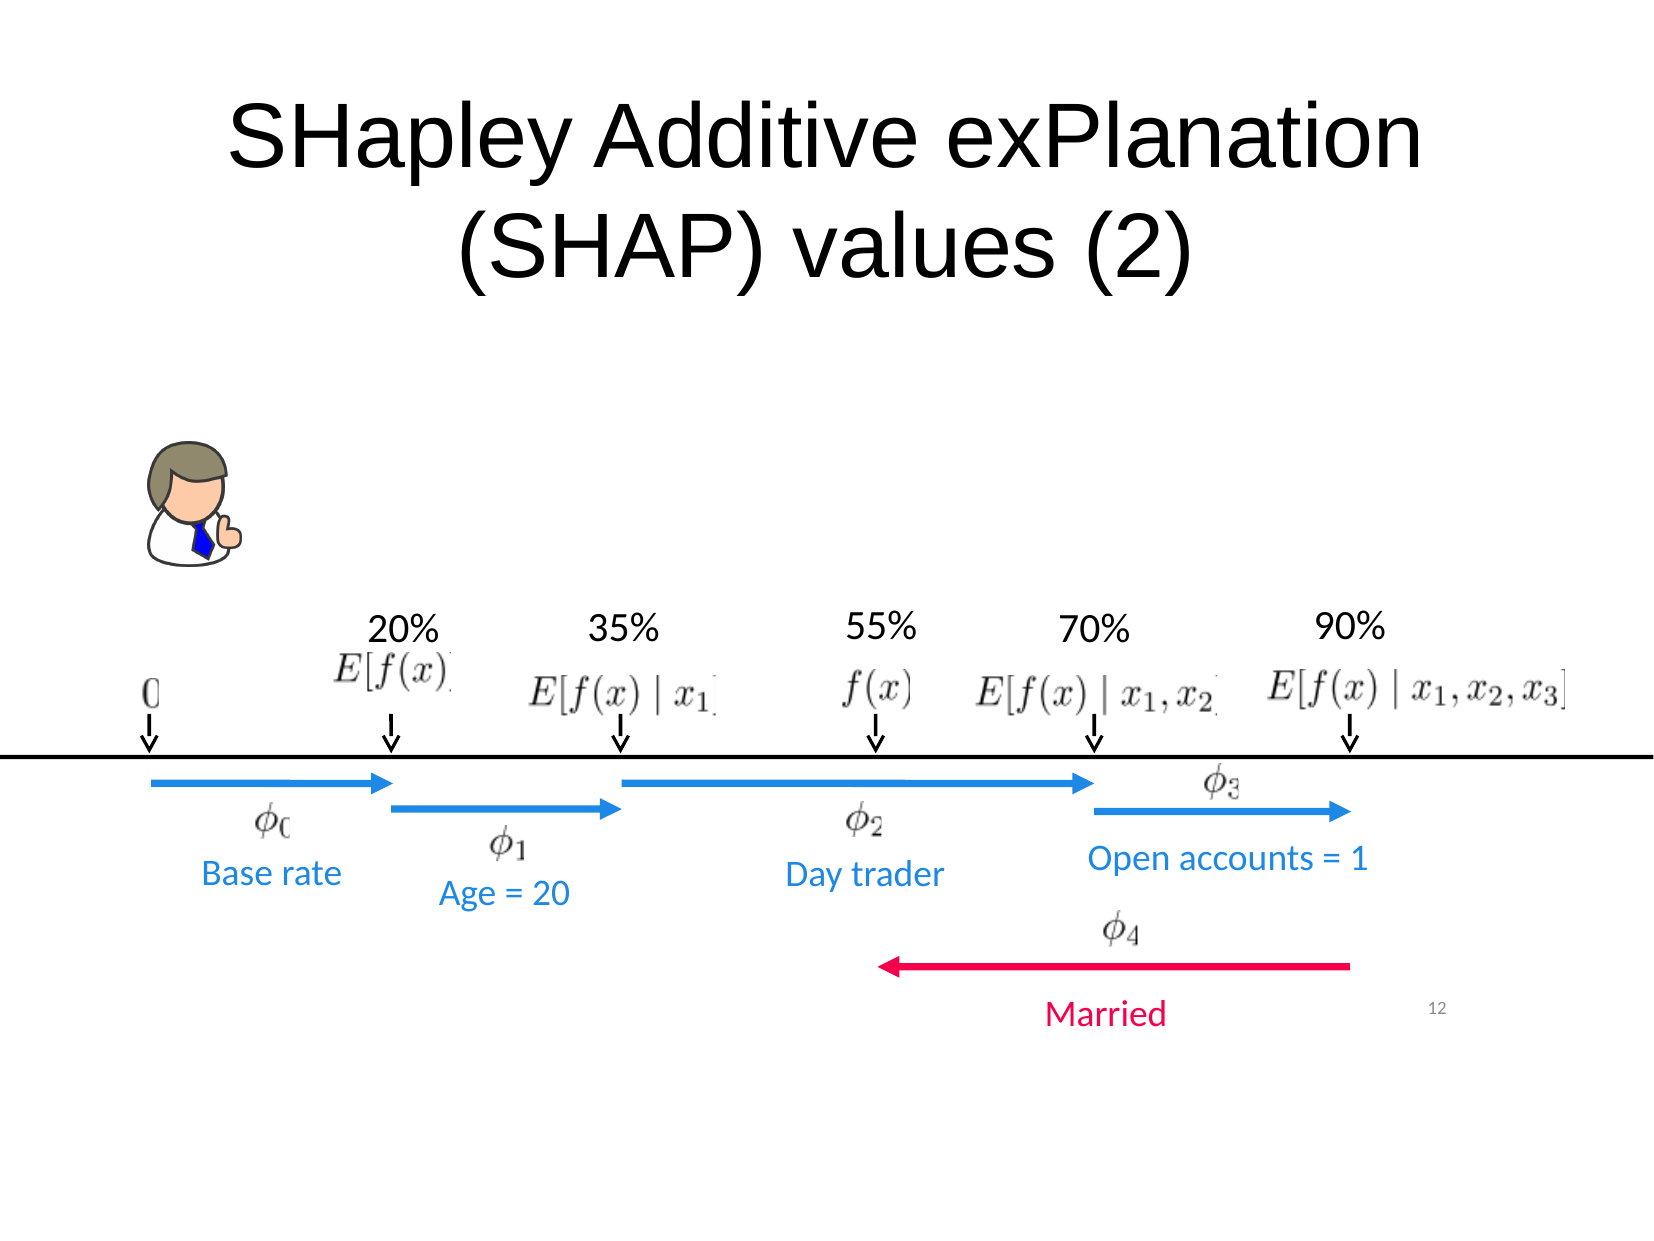

# SHapley Additive exPlanation (SHAP) values (2)
90%
55%
35%
70%
20%
Open accounts = 1
Base rate
Day trader
Age = 20
Married
4